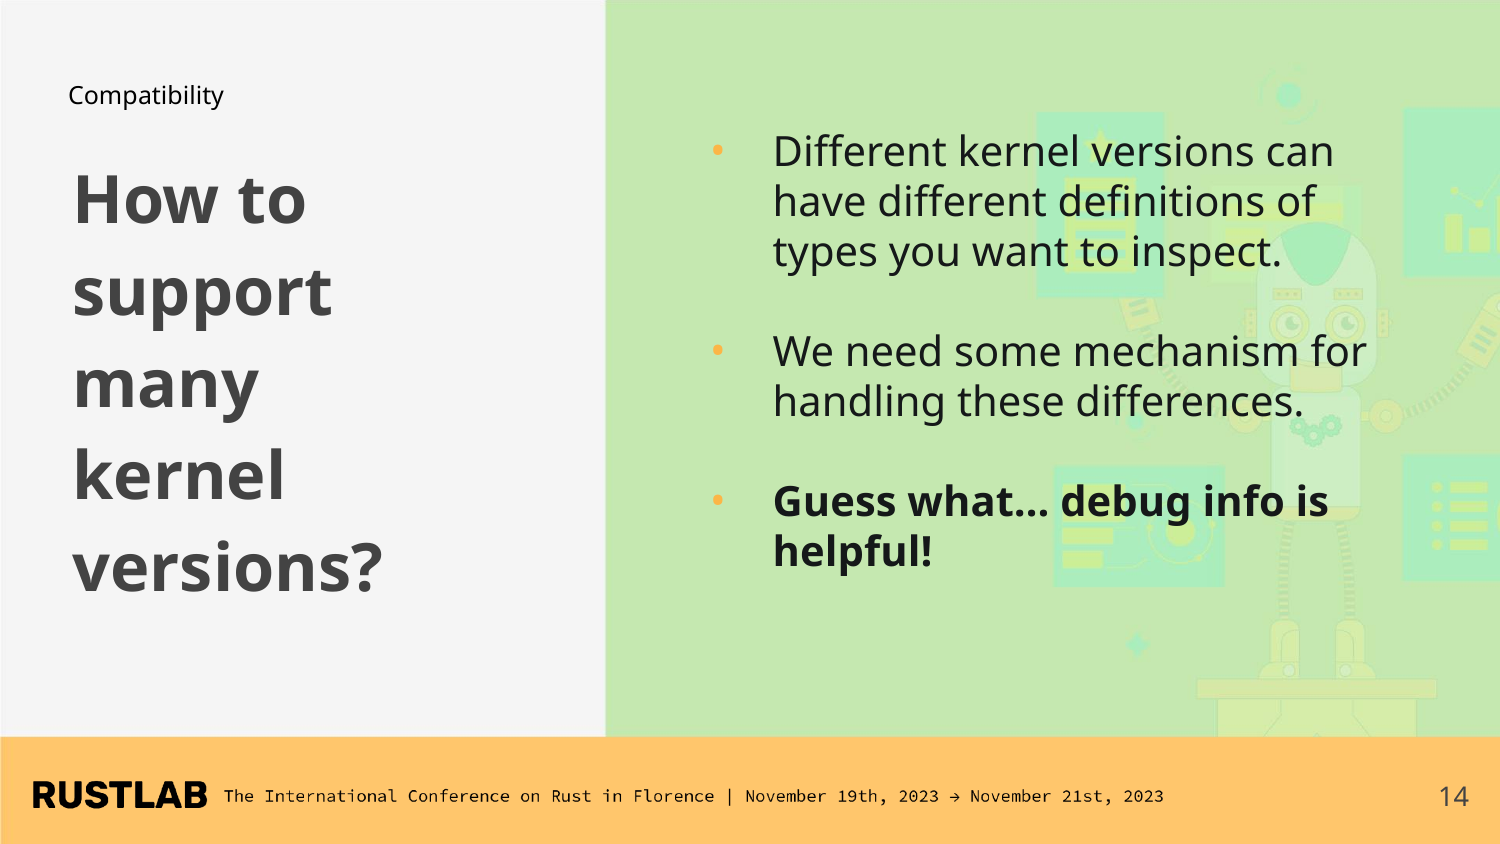

Compatibility
# Different kernel versions can have different definitions of types you want to inspect.
We need some mechanism for handling these differences.
Guess what… debug info is helpful!
How to support many kernel versions?